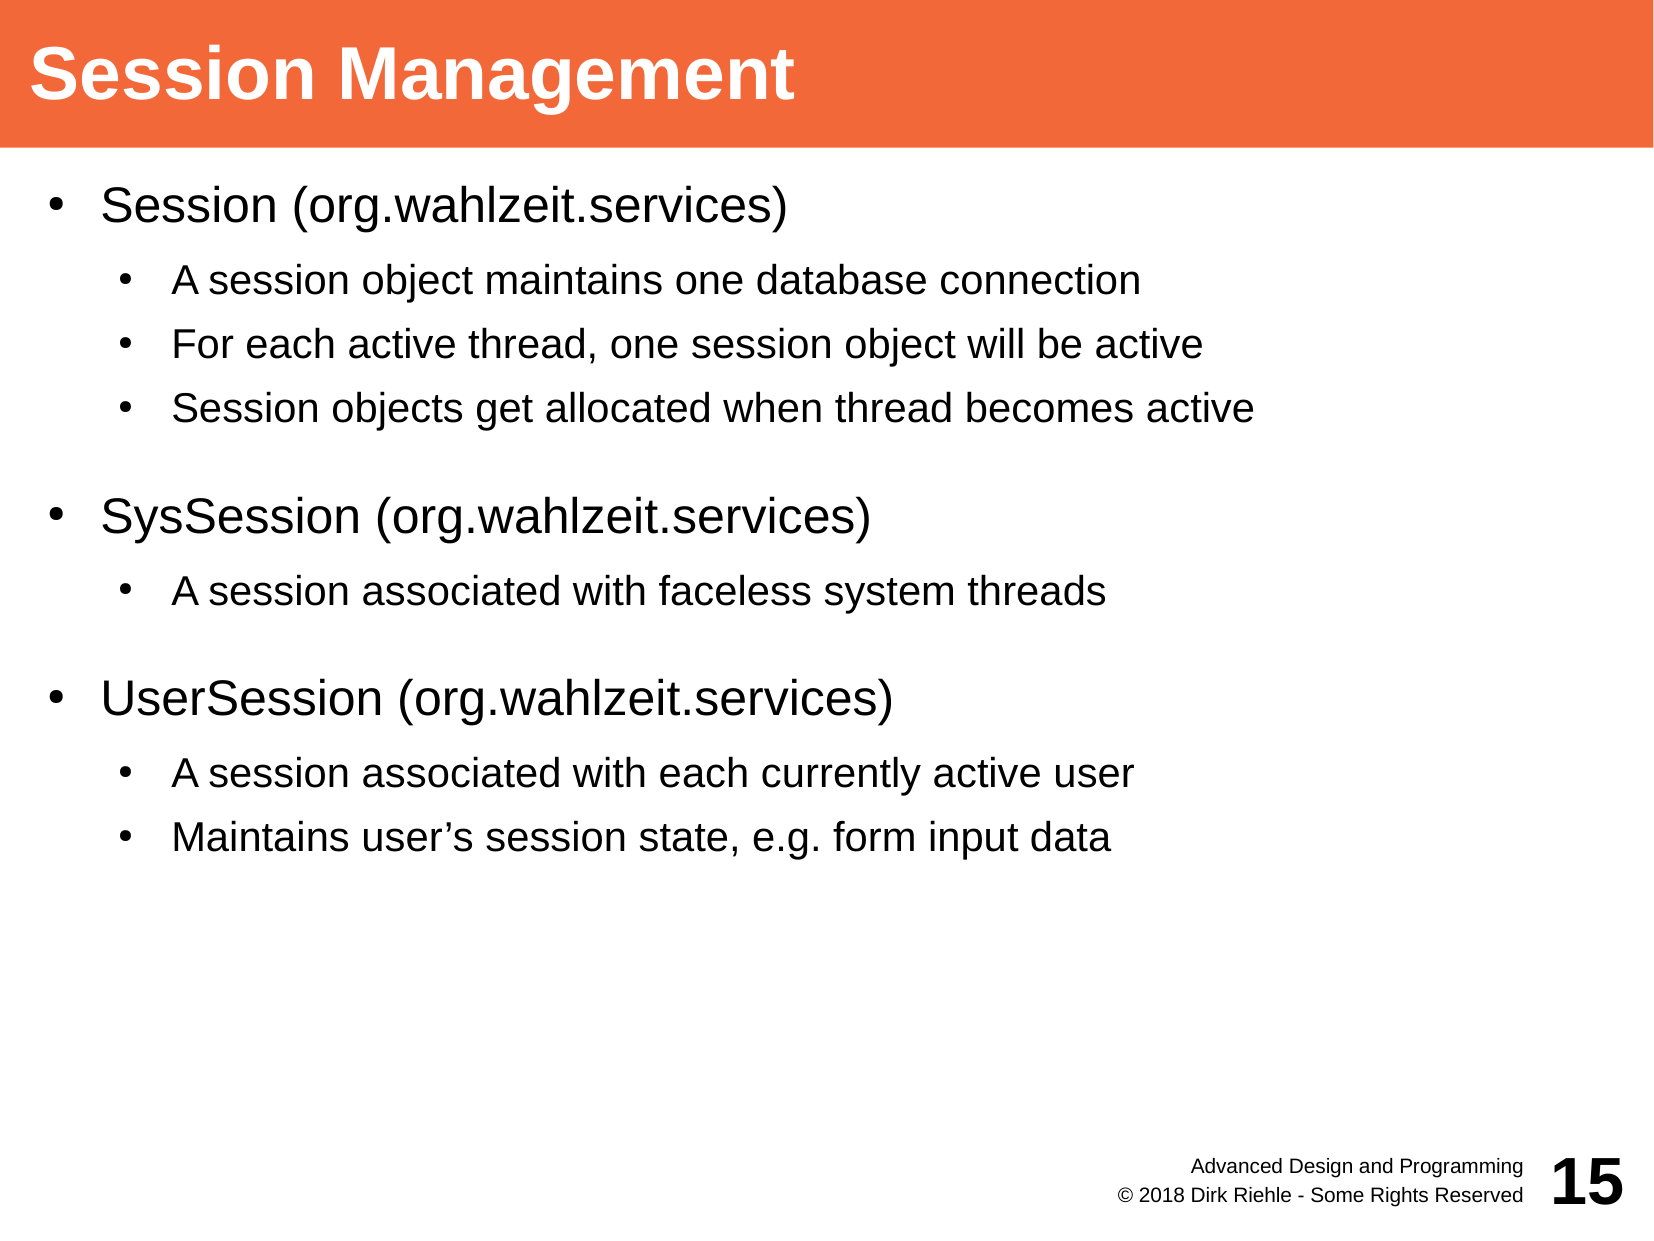

# Session Management
Session (org.wahlzeit.services)
A session object maintains one database connection
For each active thread, one session object will be active
Session objects get allocated when thread becomes active
SysSession (org.wahlzeit.services)
A session associated with faceless system threads
UserSession (org.wahlzeit.services)
A session associated with each currently active user
Maintains user’s session state, e.g. form input data
Advanced Design and Programming
15
© 2018 Dirk Riehle - Some Rights Reserved